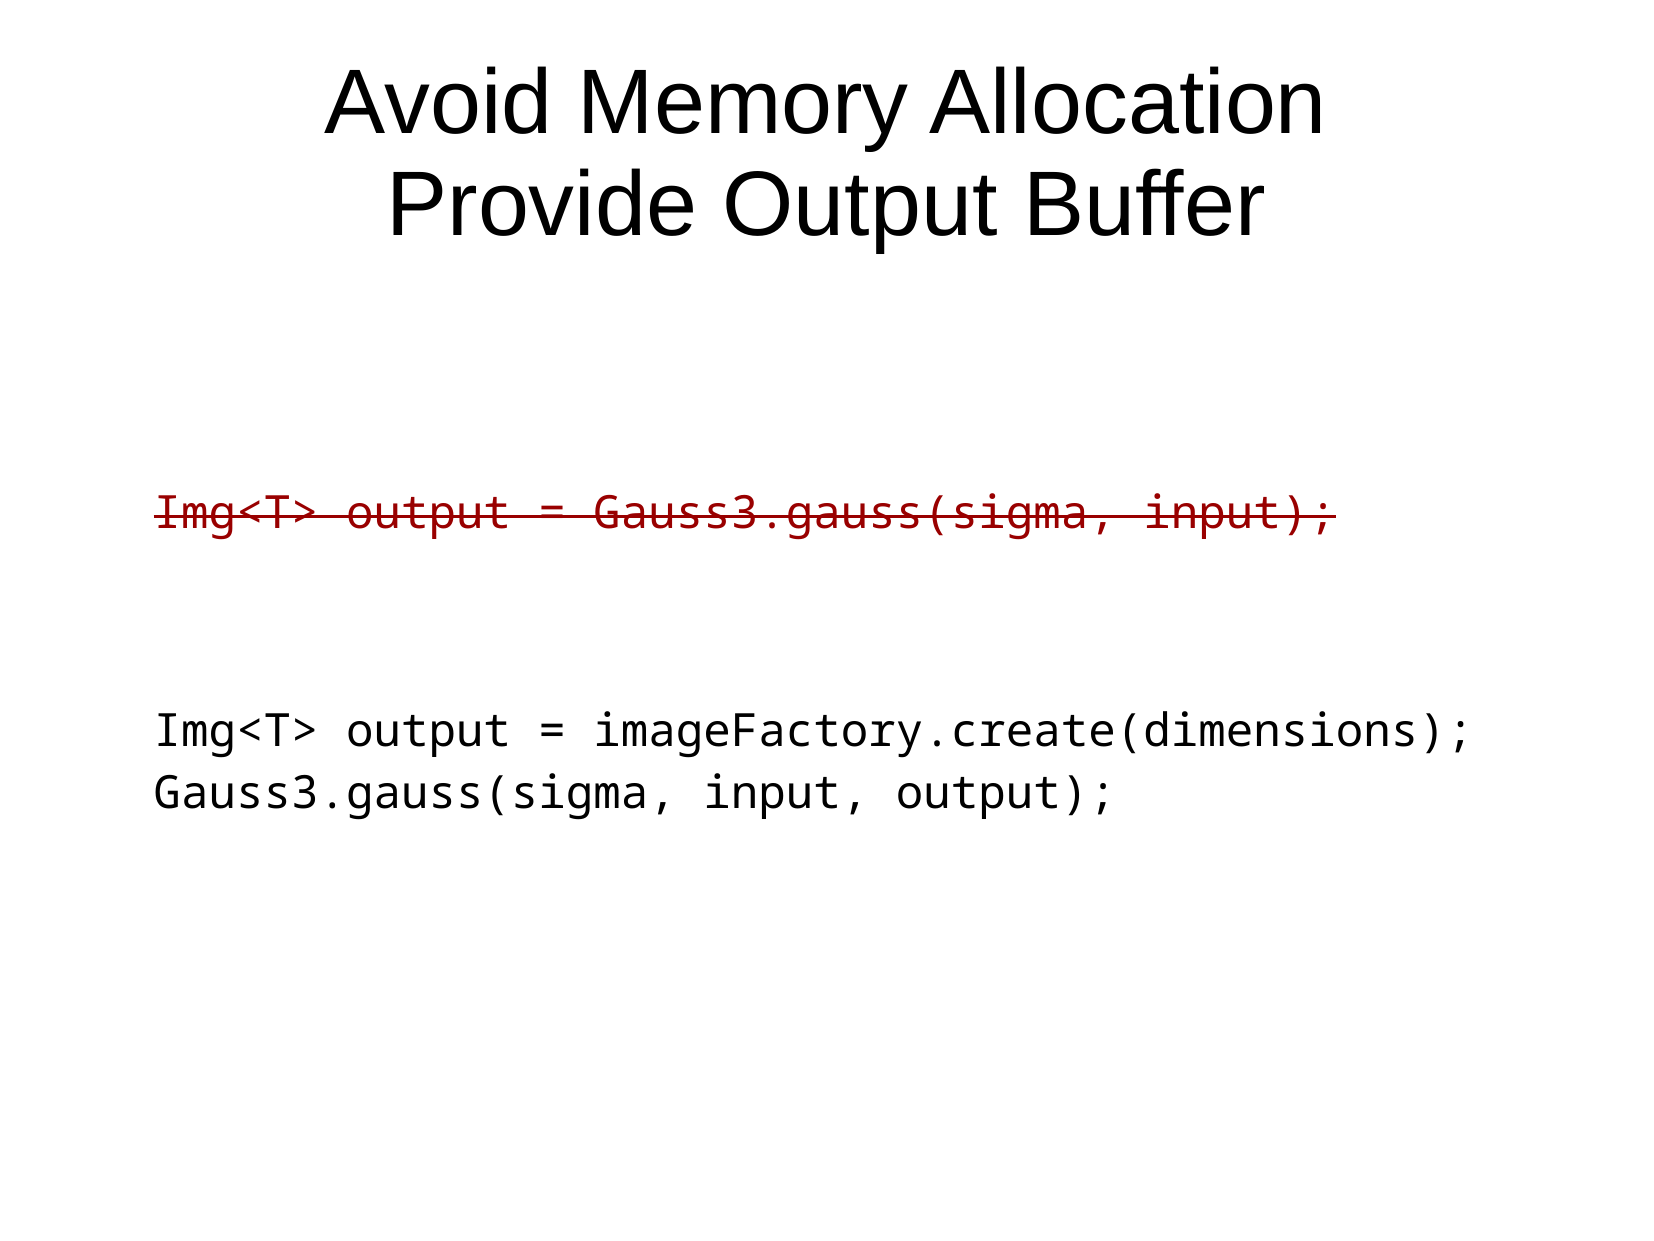

# Avoid Memory Allocation Provide Output Buffer
Img<T> output = Gauss3.gauss(sigma, input);
Img<T> output = imageFactory.create(dimensions);
Gauss3.gauss(sigma, input, output);